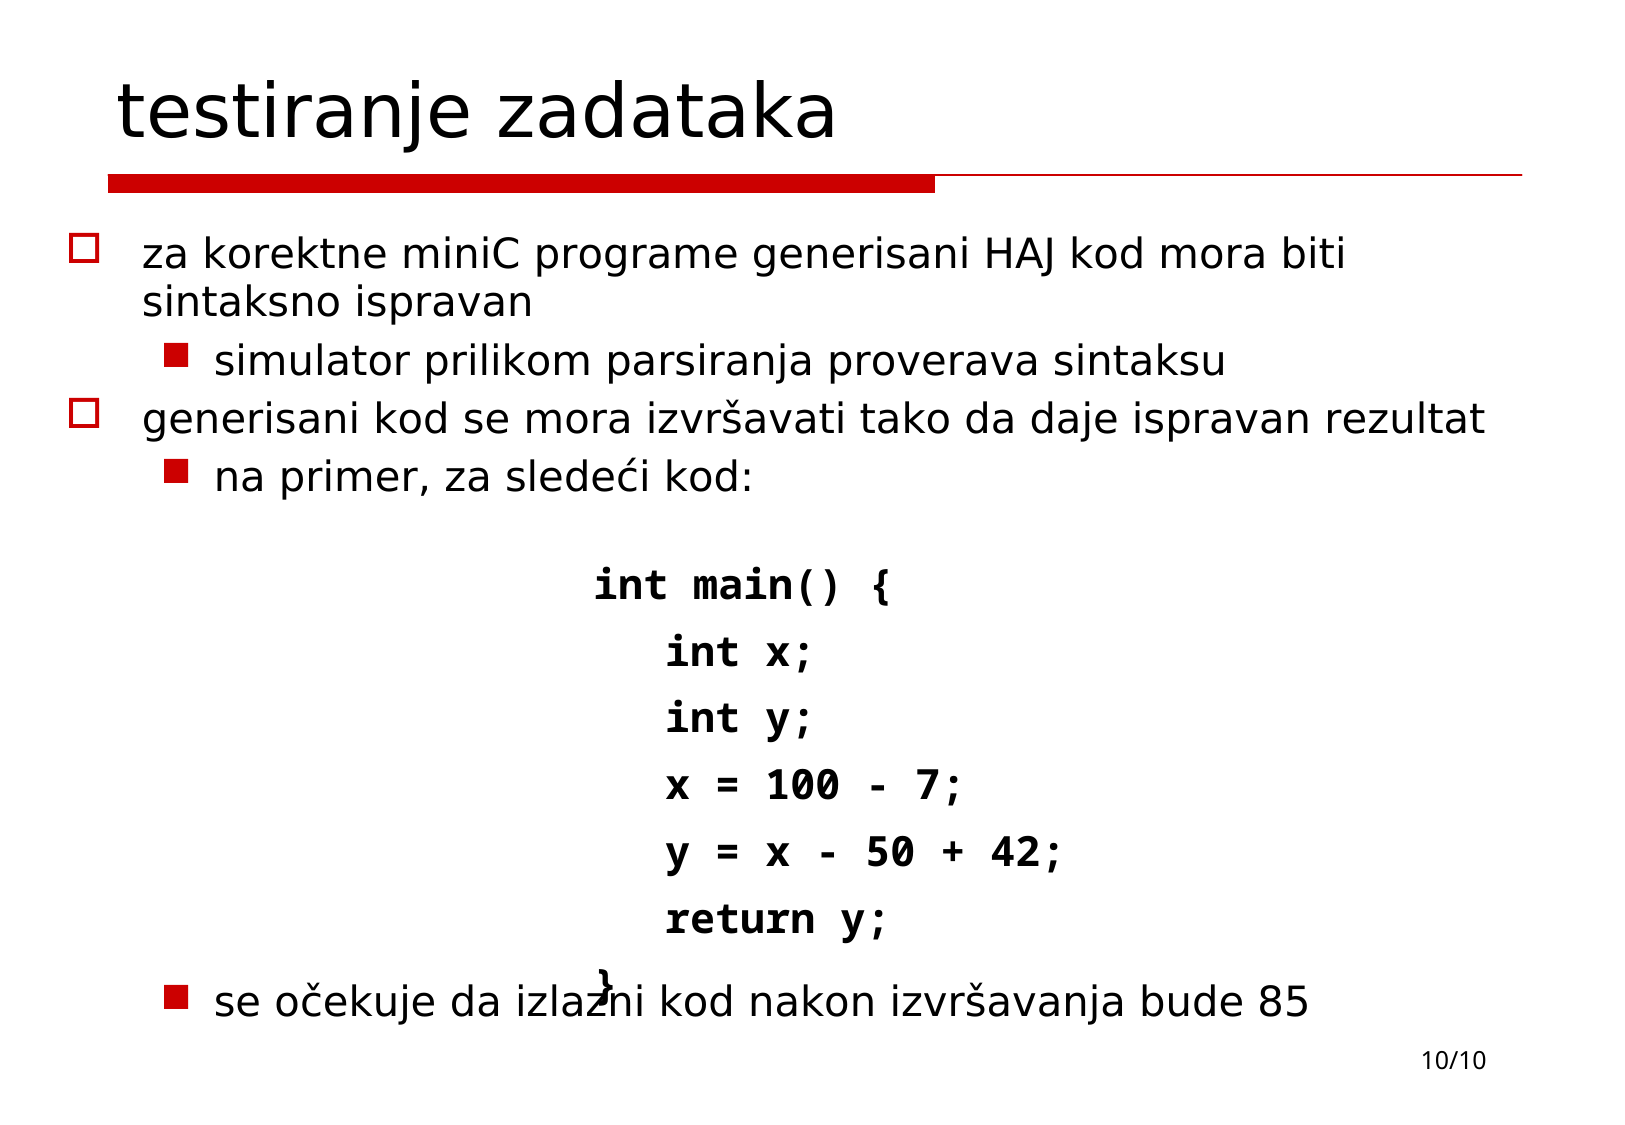

# testiranje zadataka
za korektne miniC programe generisani HAJ kod mora biti sintaksno ispravan
simulator prilikom parsiranja proverava sintaksu
generisani kod se mora izvršavati tako da daje ispravan rezultat
na primer, za sledeći kod:
se očekuje da izlazni kod nakon izvršavanja bude 85
int main() {
int x;
int y;
x = 100 - 7;
y = x - 50 + 42;
return y;
}
10